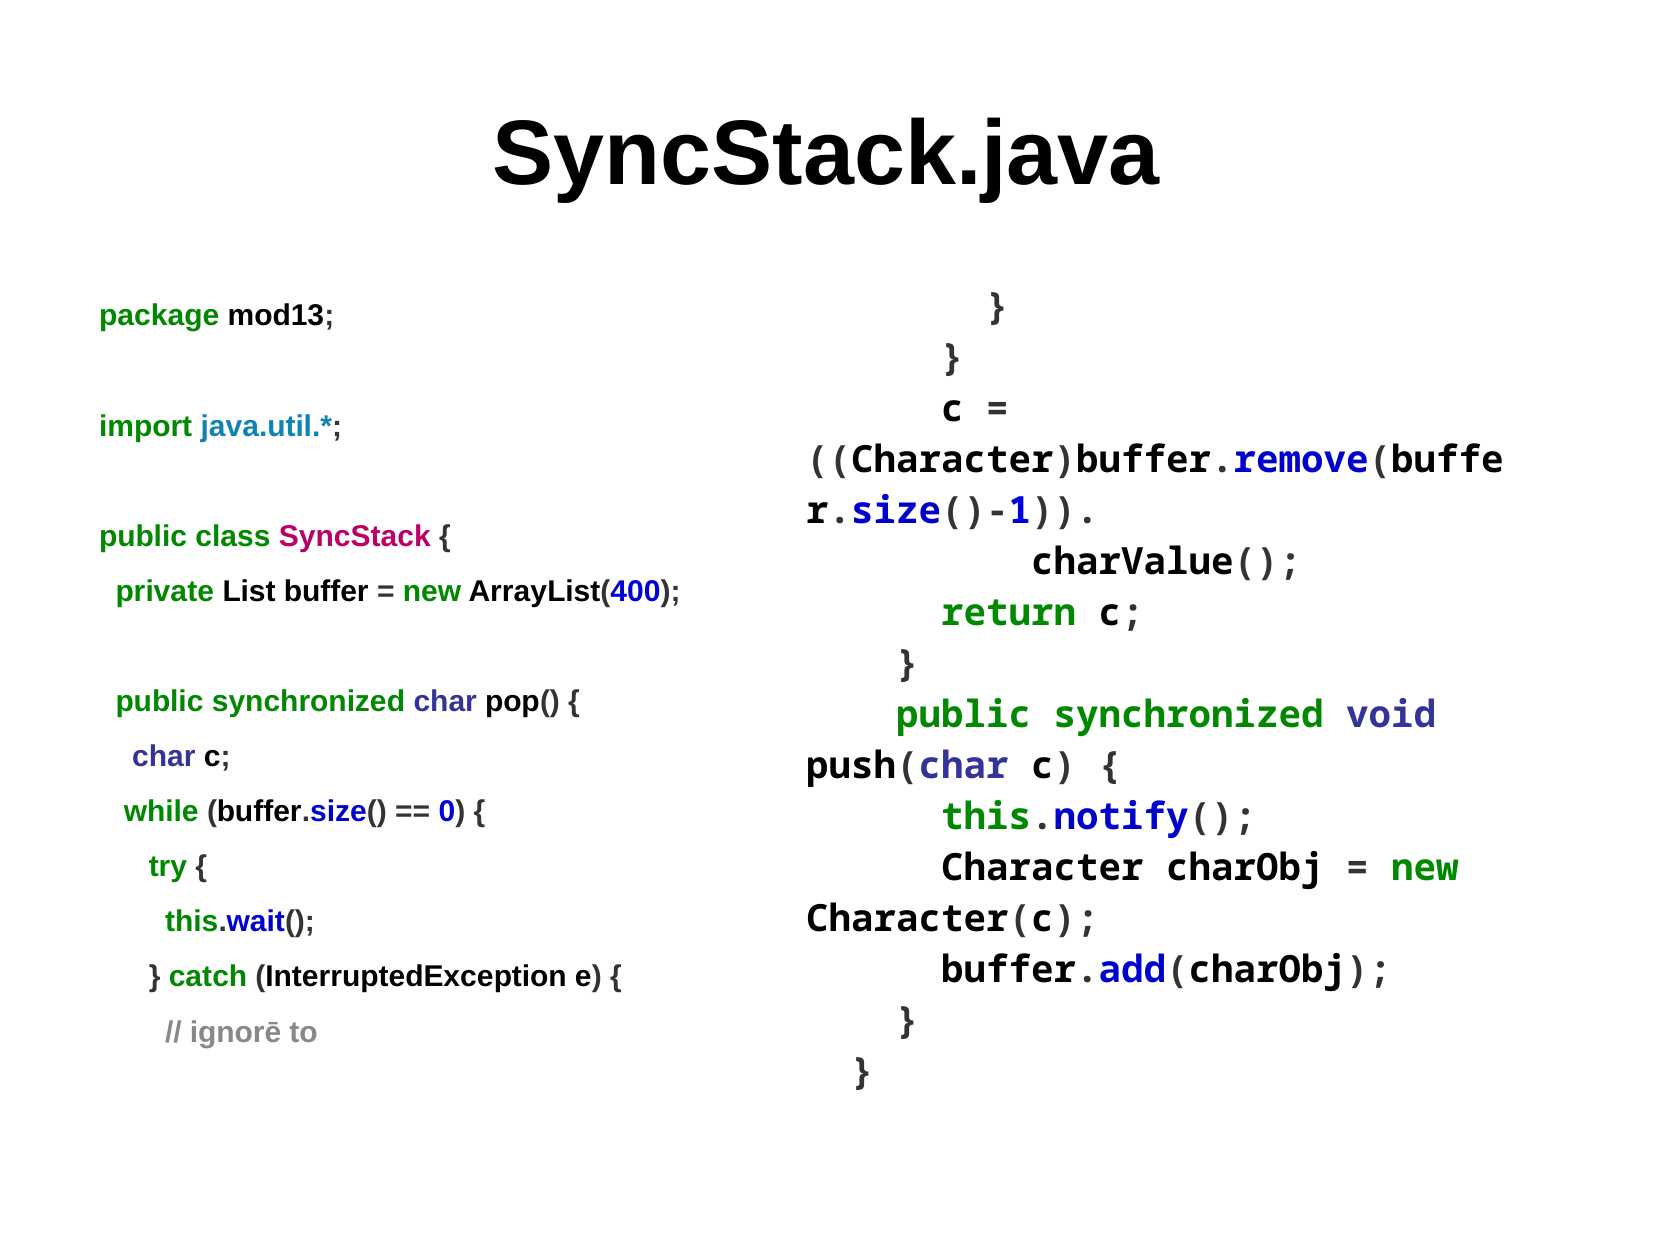

# SyncStack.java
 }
 }
 c = ((Character)buffer.remove(buffer.size()-1)).
 charValue();
 return c;
 }
 public synchronized void push(char c) {
 this.notify();
 Character charObj = new Character(c);
 buffer.add(charObj);
 }
 }
 package mod13;
 import java.util.*;
 public class SyncStack {
 private List buffer = new ArrayList(400);
 public synchronized char pop() {
 char c;
 while (buffer.size() == 0) {
 try {
 this.wait();
 } catch (InterruptedException e) {
 // ignorē to